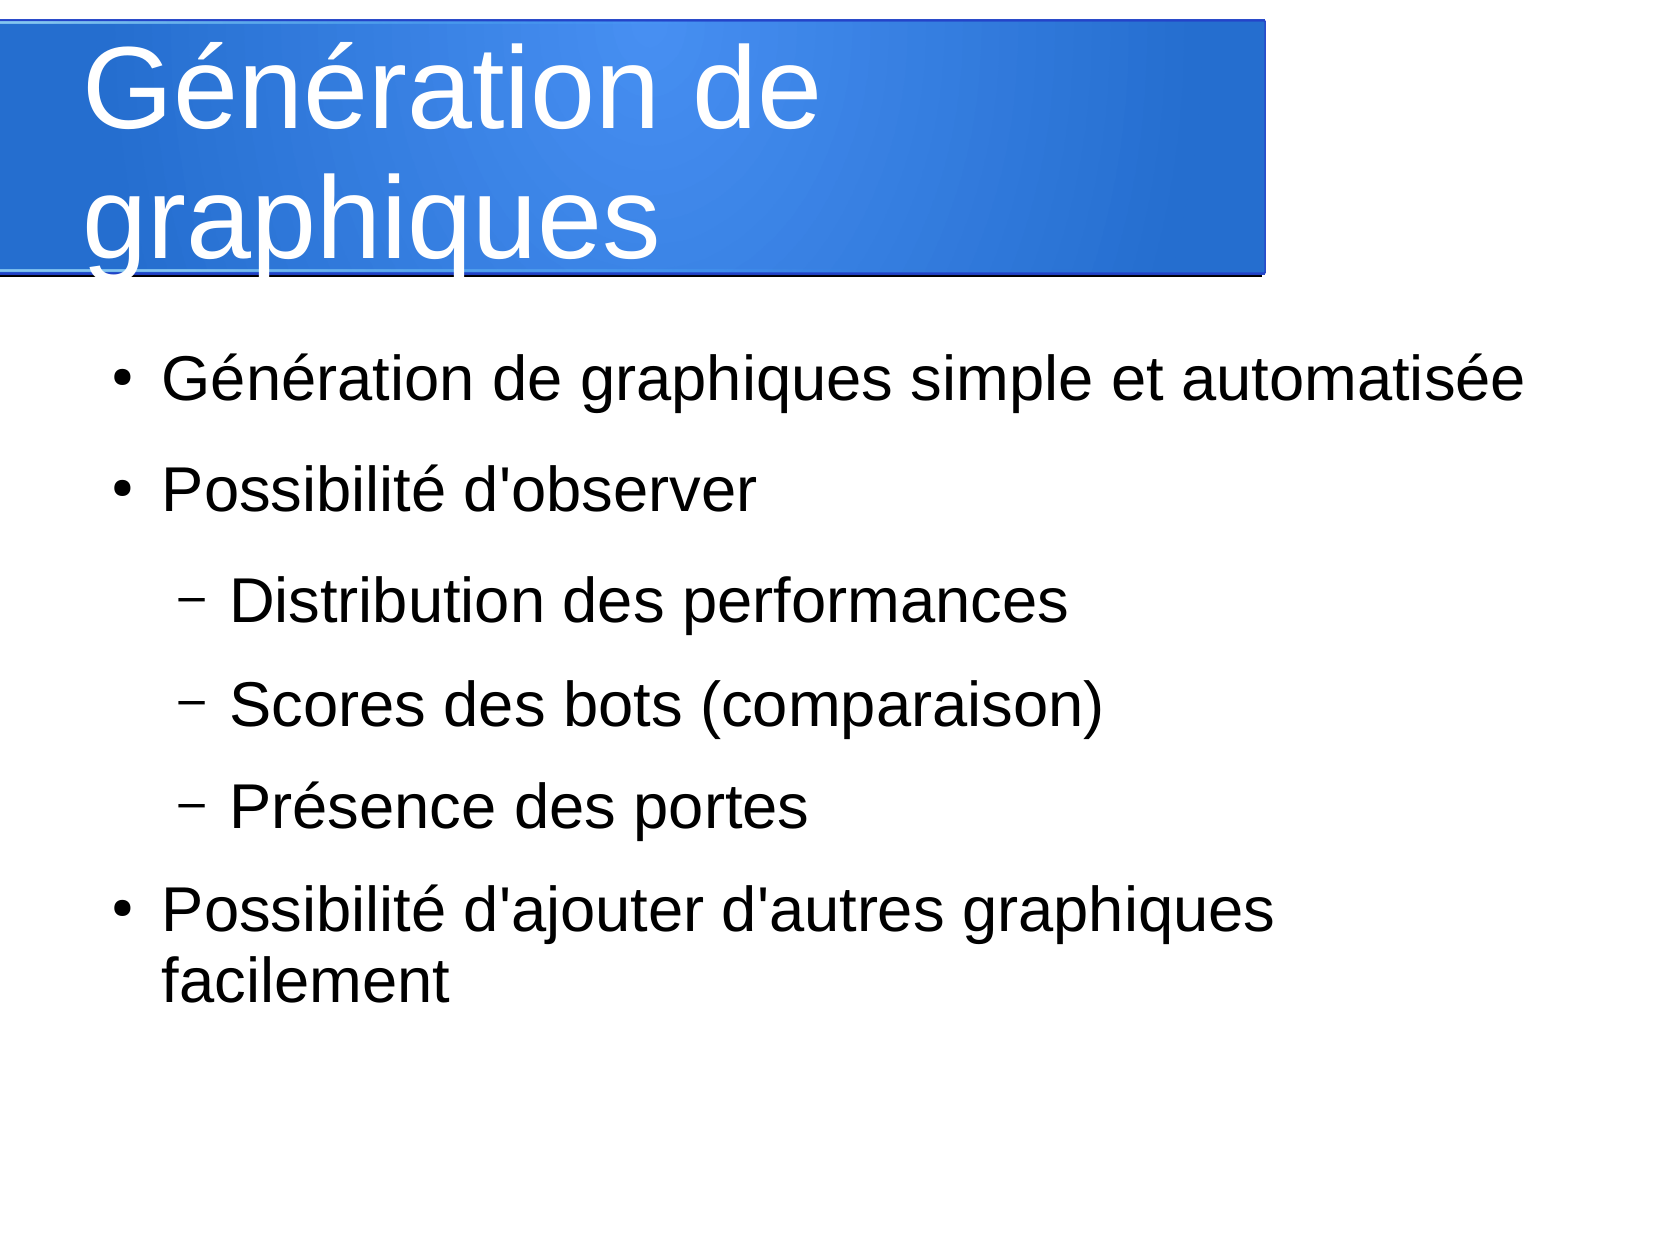

# Génération de graphiques
Génération de graphiques simple et automatisée
Possibilité d'observer
Distribution des performances
Scores des bots (comparaison)
Présence des portes
Possibilité d'ajouter d'autres graphiques facilement